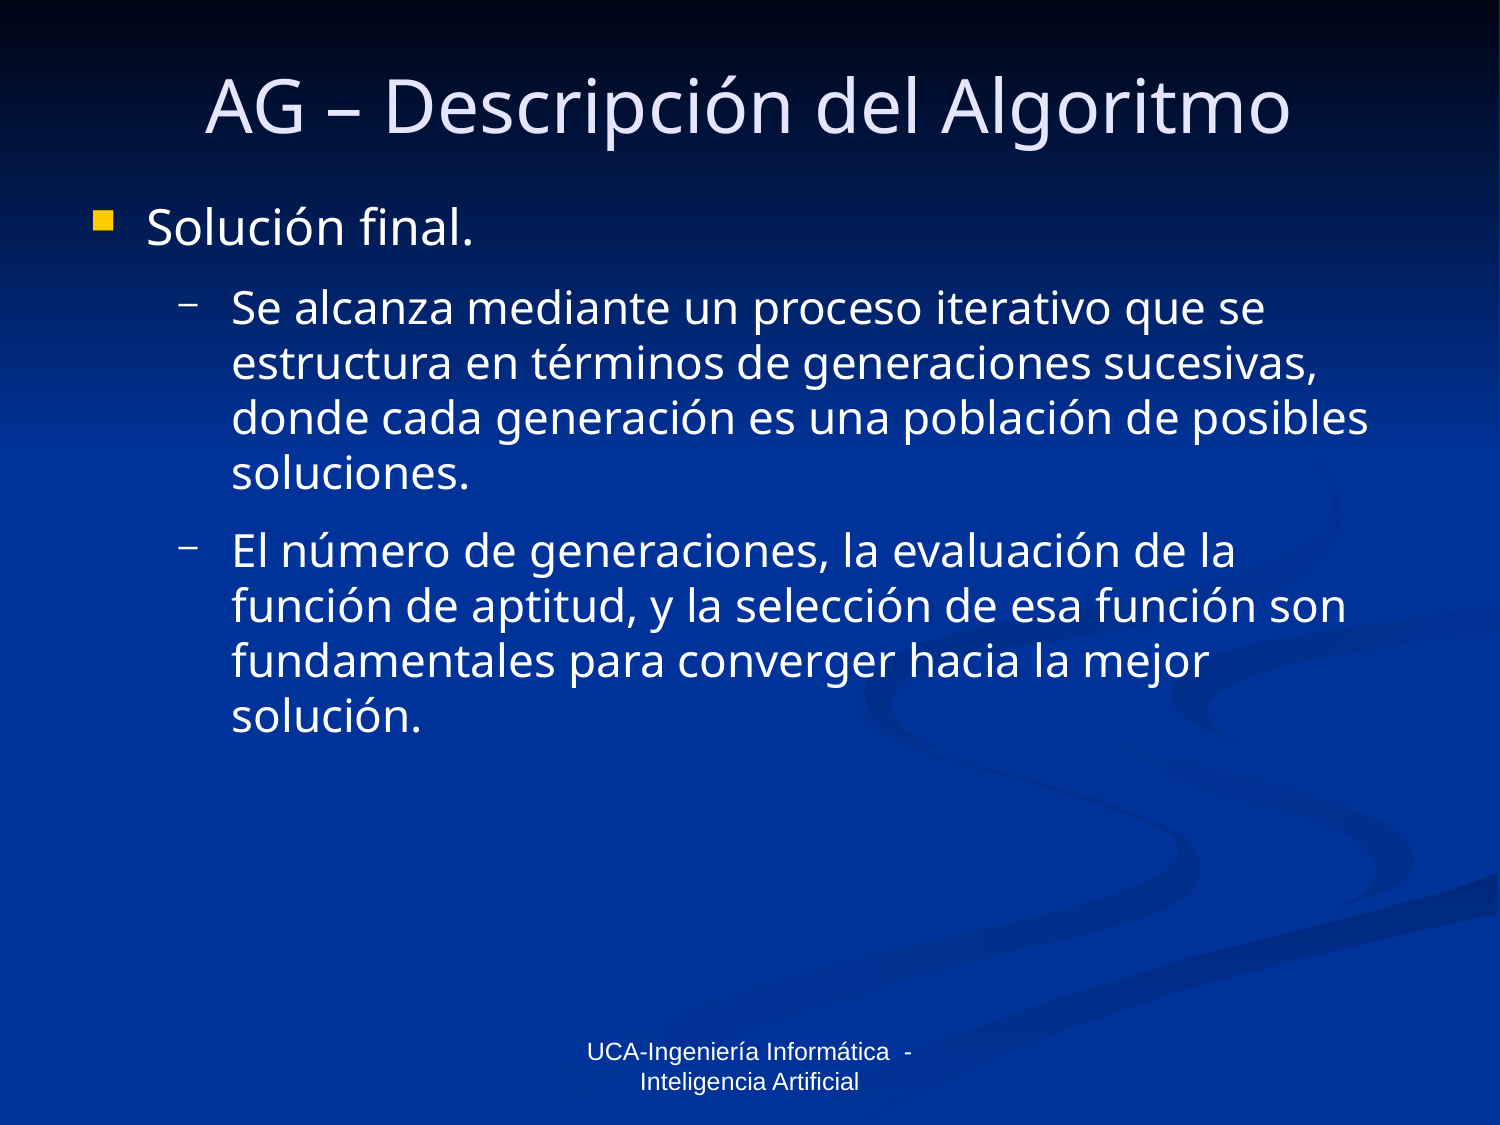

# AG – Descripción del Algoritmo
Solución final.
Se alcanza mediante un proceso iterativo que se estructura en términos de generaciones sucesivas, donde cada generación es una población de posibles soluciones.
El número de generaciones, la evaluación de la función de aptitud, y la selección de esa función son fundamentales para converger hacia la mejor solución.
UCA-Ingeniería Informática - Inteligencia Artificial